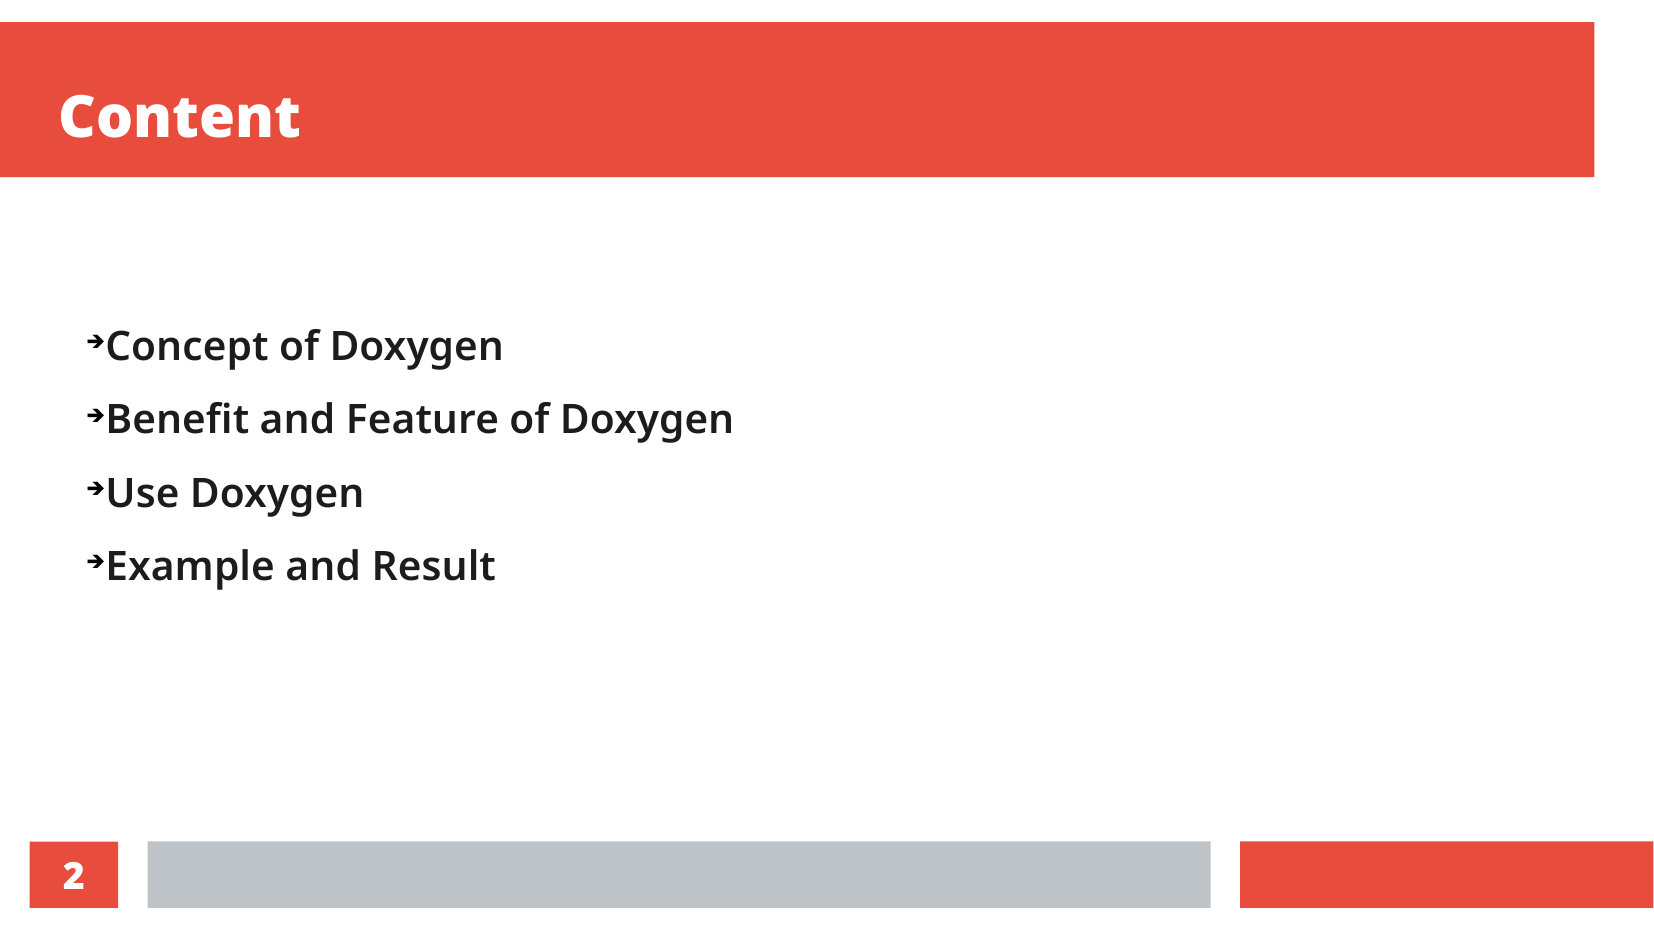

# Content
Concept of Doxygen
Benefit and Feature of Doxygen
Use Doxygen
Example and Result
2